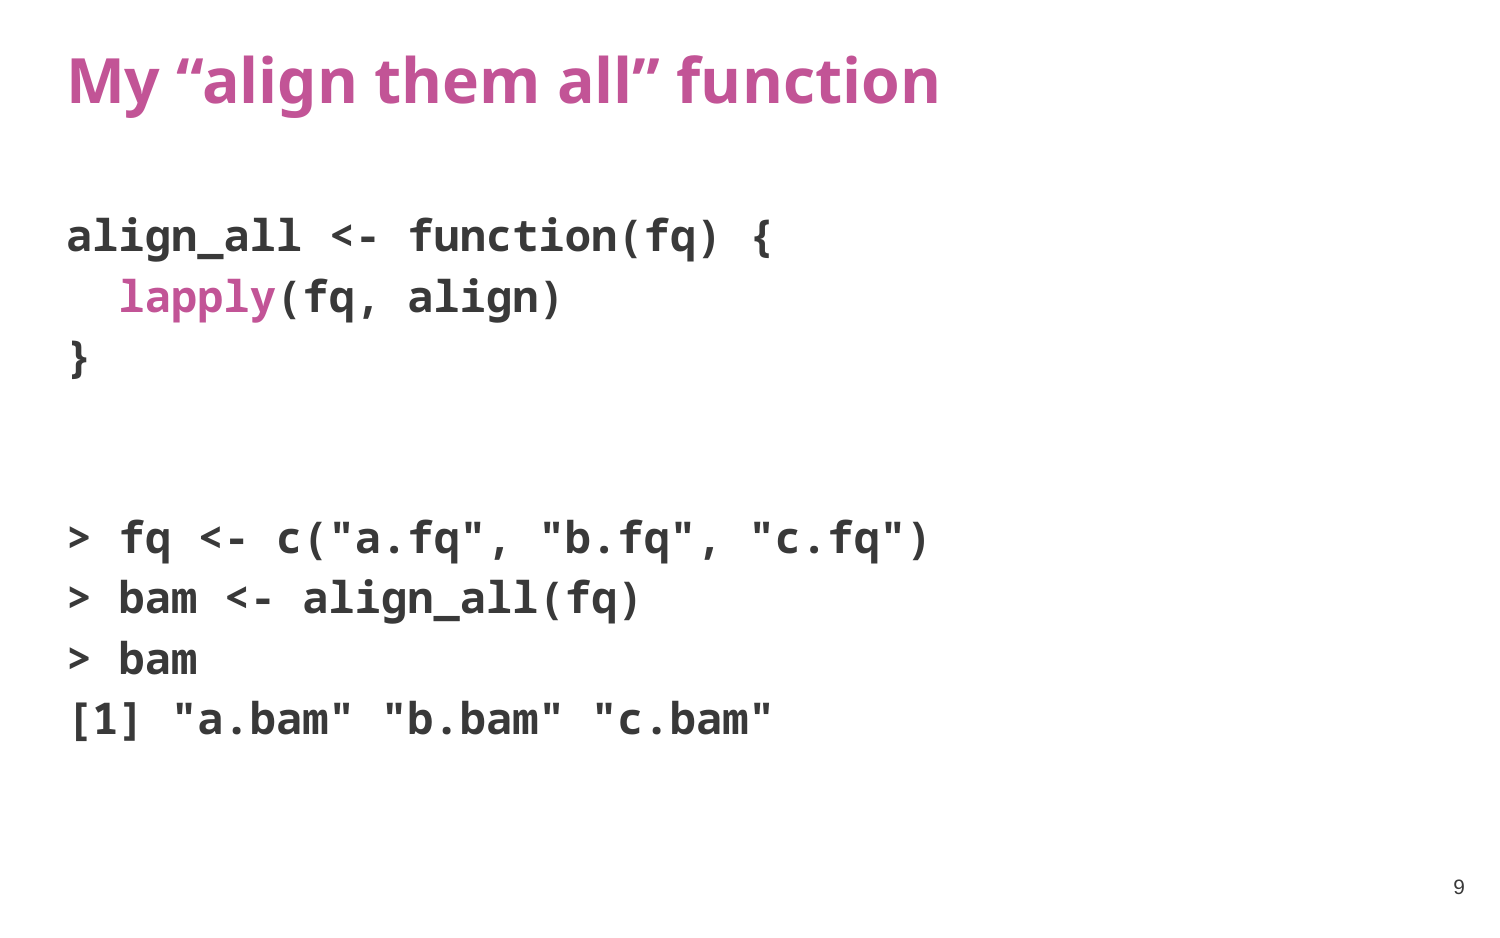

# My “align them all” function
align_all <- function(fq) {
 lapply(fq, align)
}
> fq <- c("a.fq", "b.fq", "c.fq")
> bam <- align_all(fq)
> bam
[1] "a.bam" "b.bam" "c.bam"